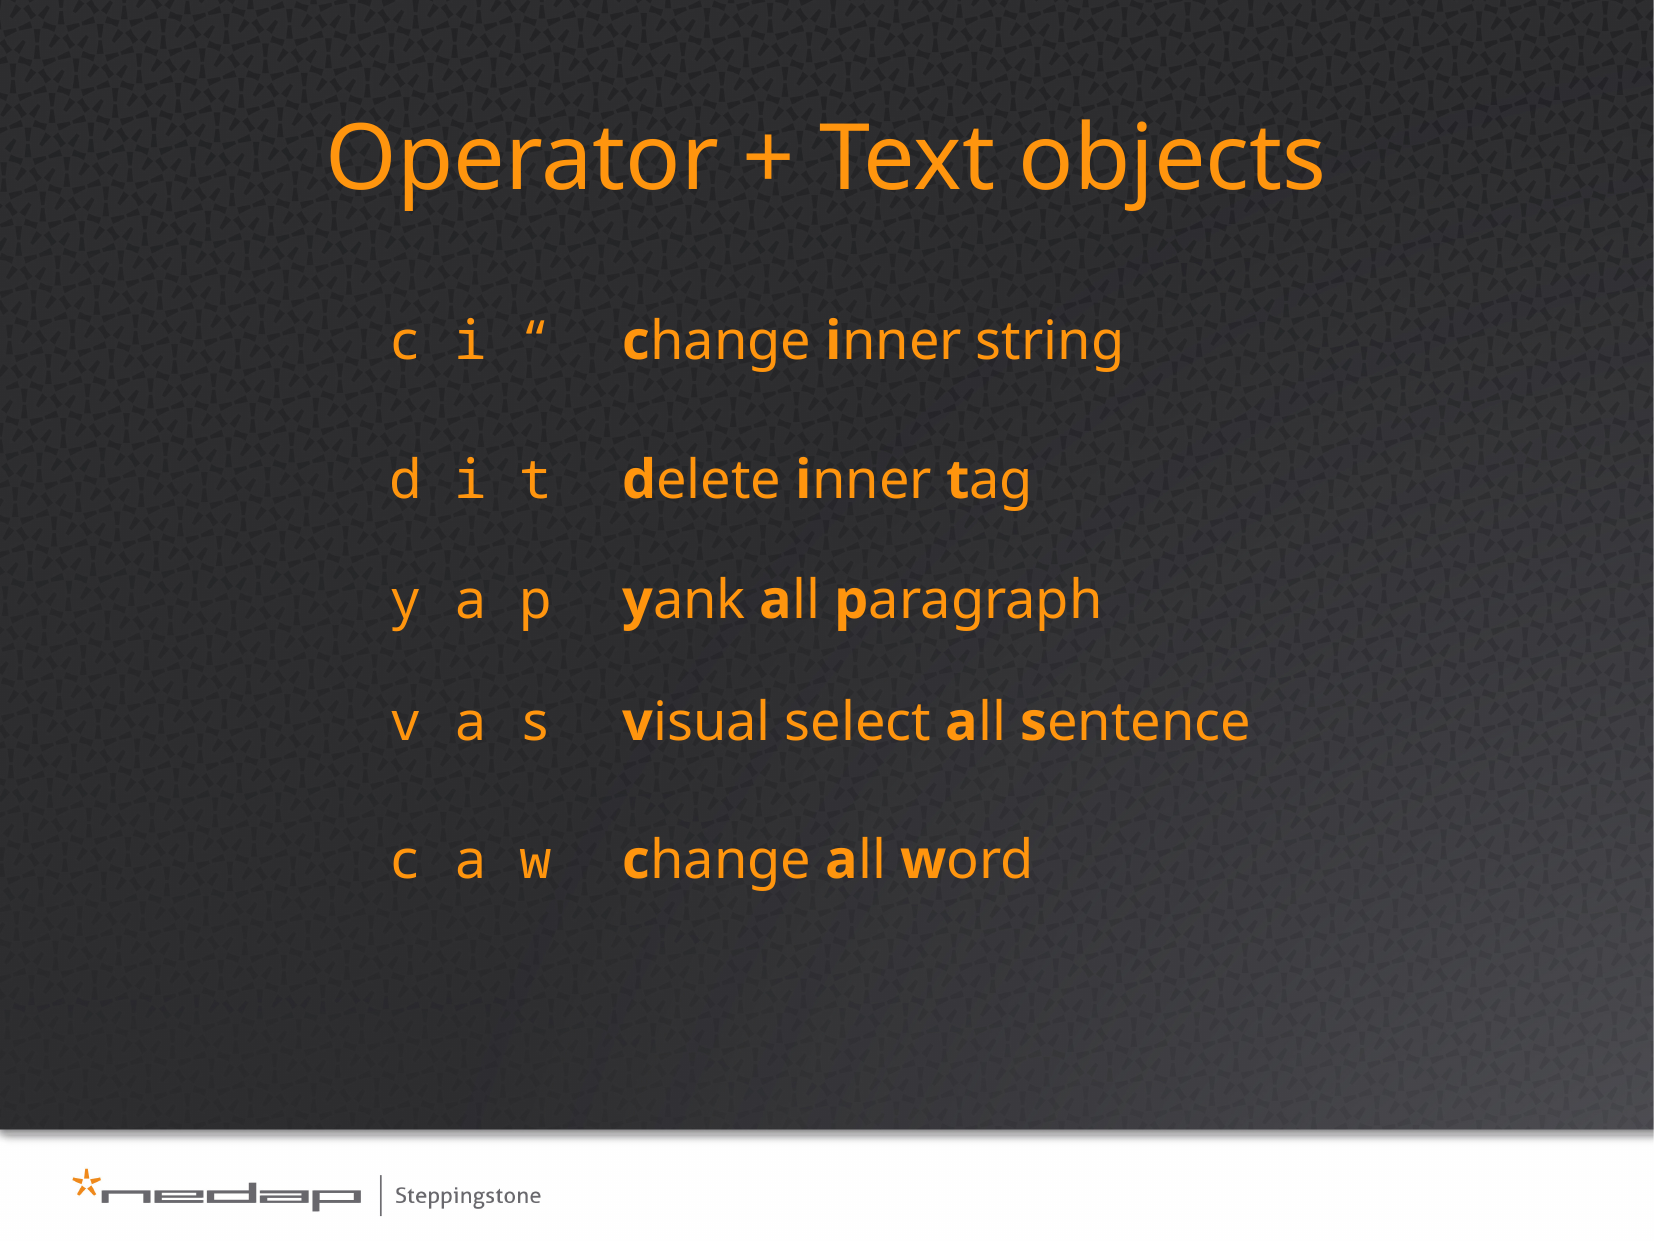

# Operator + Text objects
| c i “ | change inner string |
| --- | --- |
| d i t | delete inner tag |
| y a p | yank all paragraph |
| v a s | visual select all sentence |
| c a w | change all word |